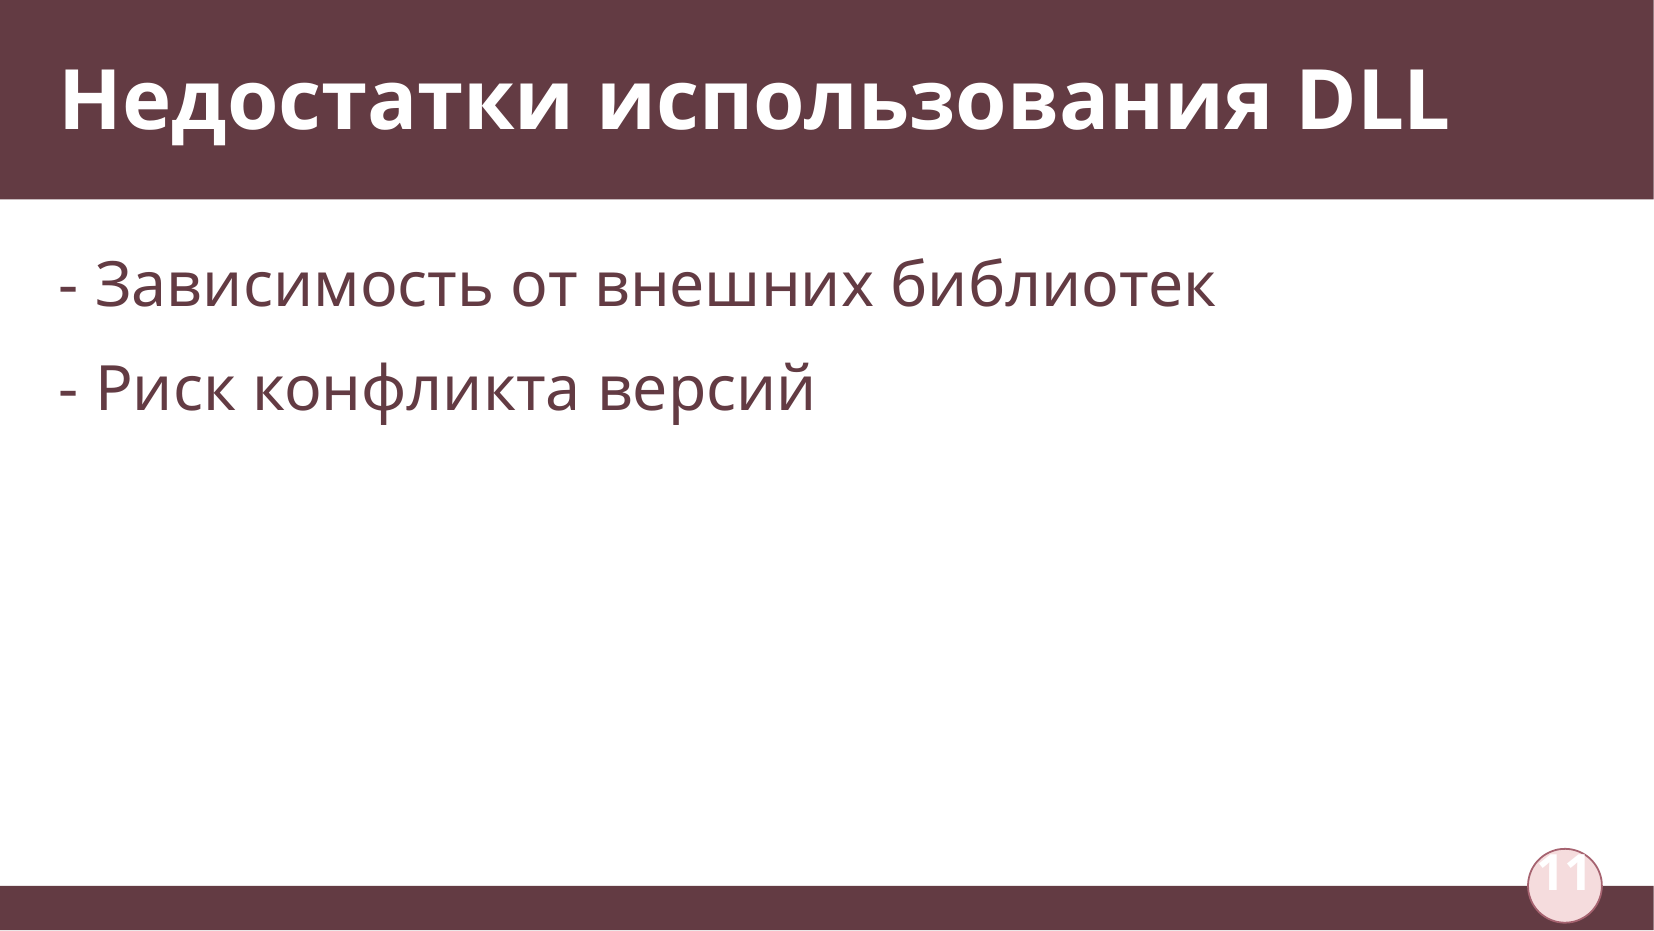

# Недостатки использования DLL
- Зависимость от внешних библиотек
- Риск конфликта версий